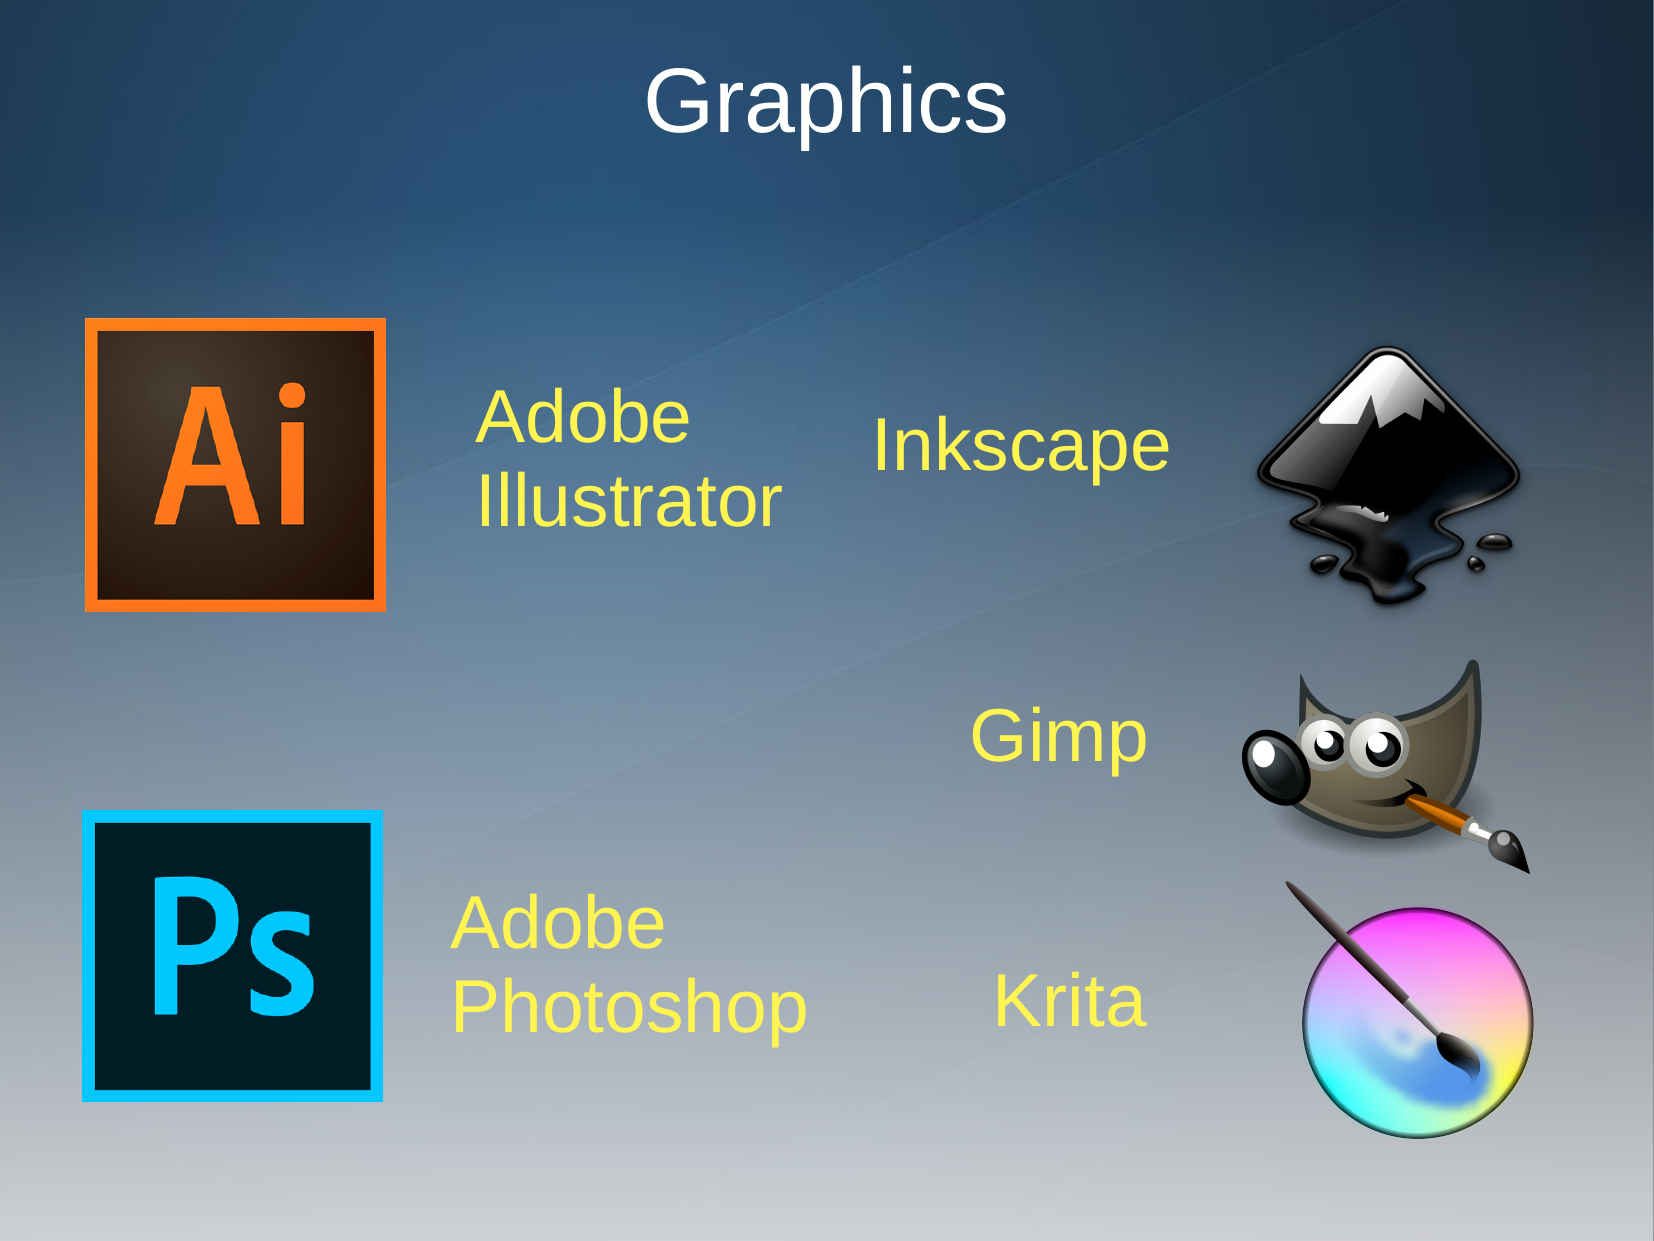

# Graphics
Adobe
Illustrator
Inkscape
Gimp
Adobe
Photoshop
Krita